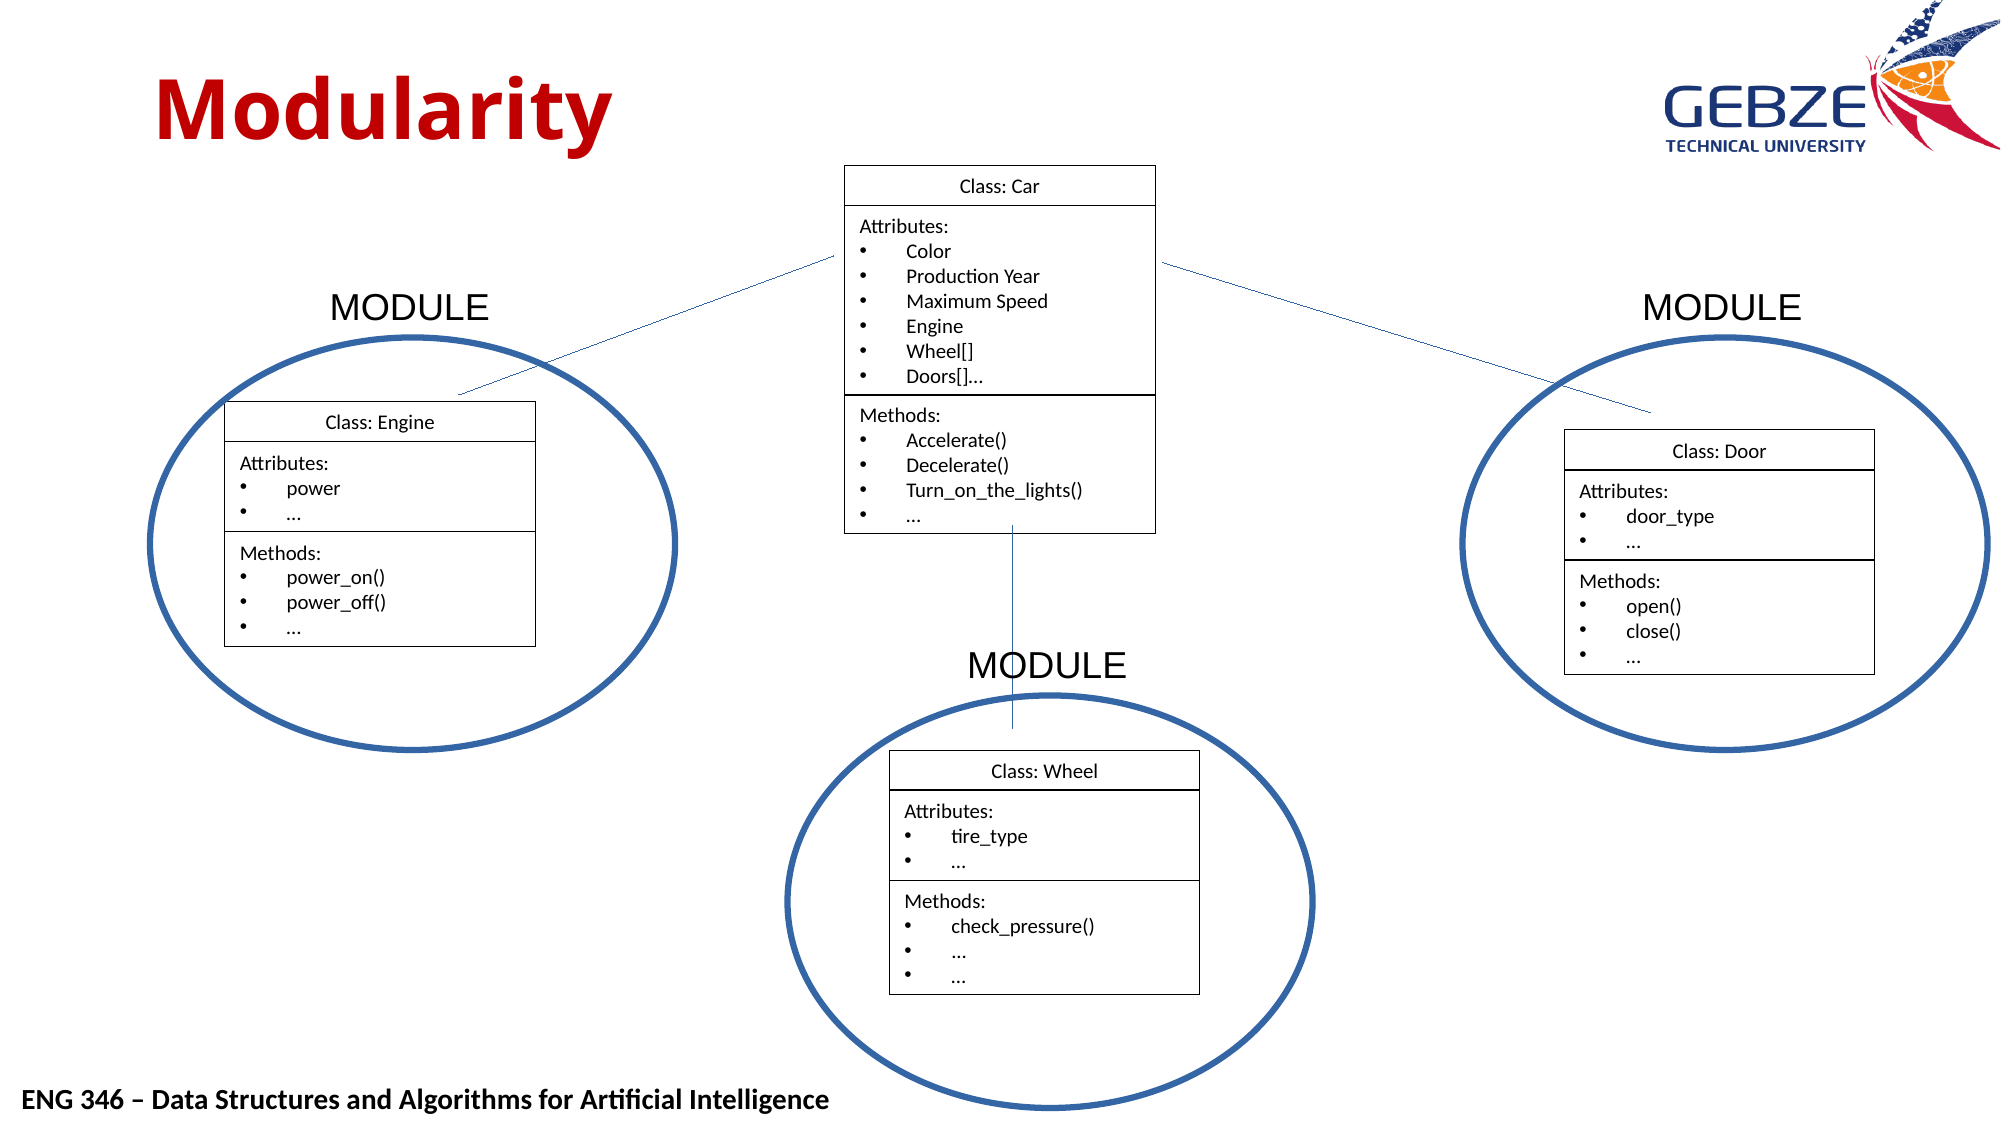

# Modularity
Class: Car
Attributes:
Color
Production Year
Maximum Speed
Engine
Wheel[]
Doors[]…
Methods:
Accelerate()
Decelerate()
Turn_on_the_lights()
…
MODULE
MODULE
Class: Engine
Attributes:
power
…
Methods:
power_on()
power_off()
…
Class: Door
Attributes:
door_type
…
Methods:
open()
close()
…
MODULE
Class: Wheel
Attributes:
tire_type
…
Methods:
check_pressure()
...
…